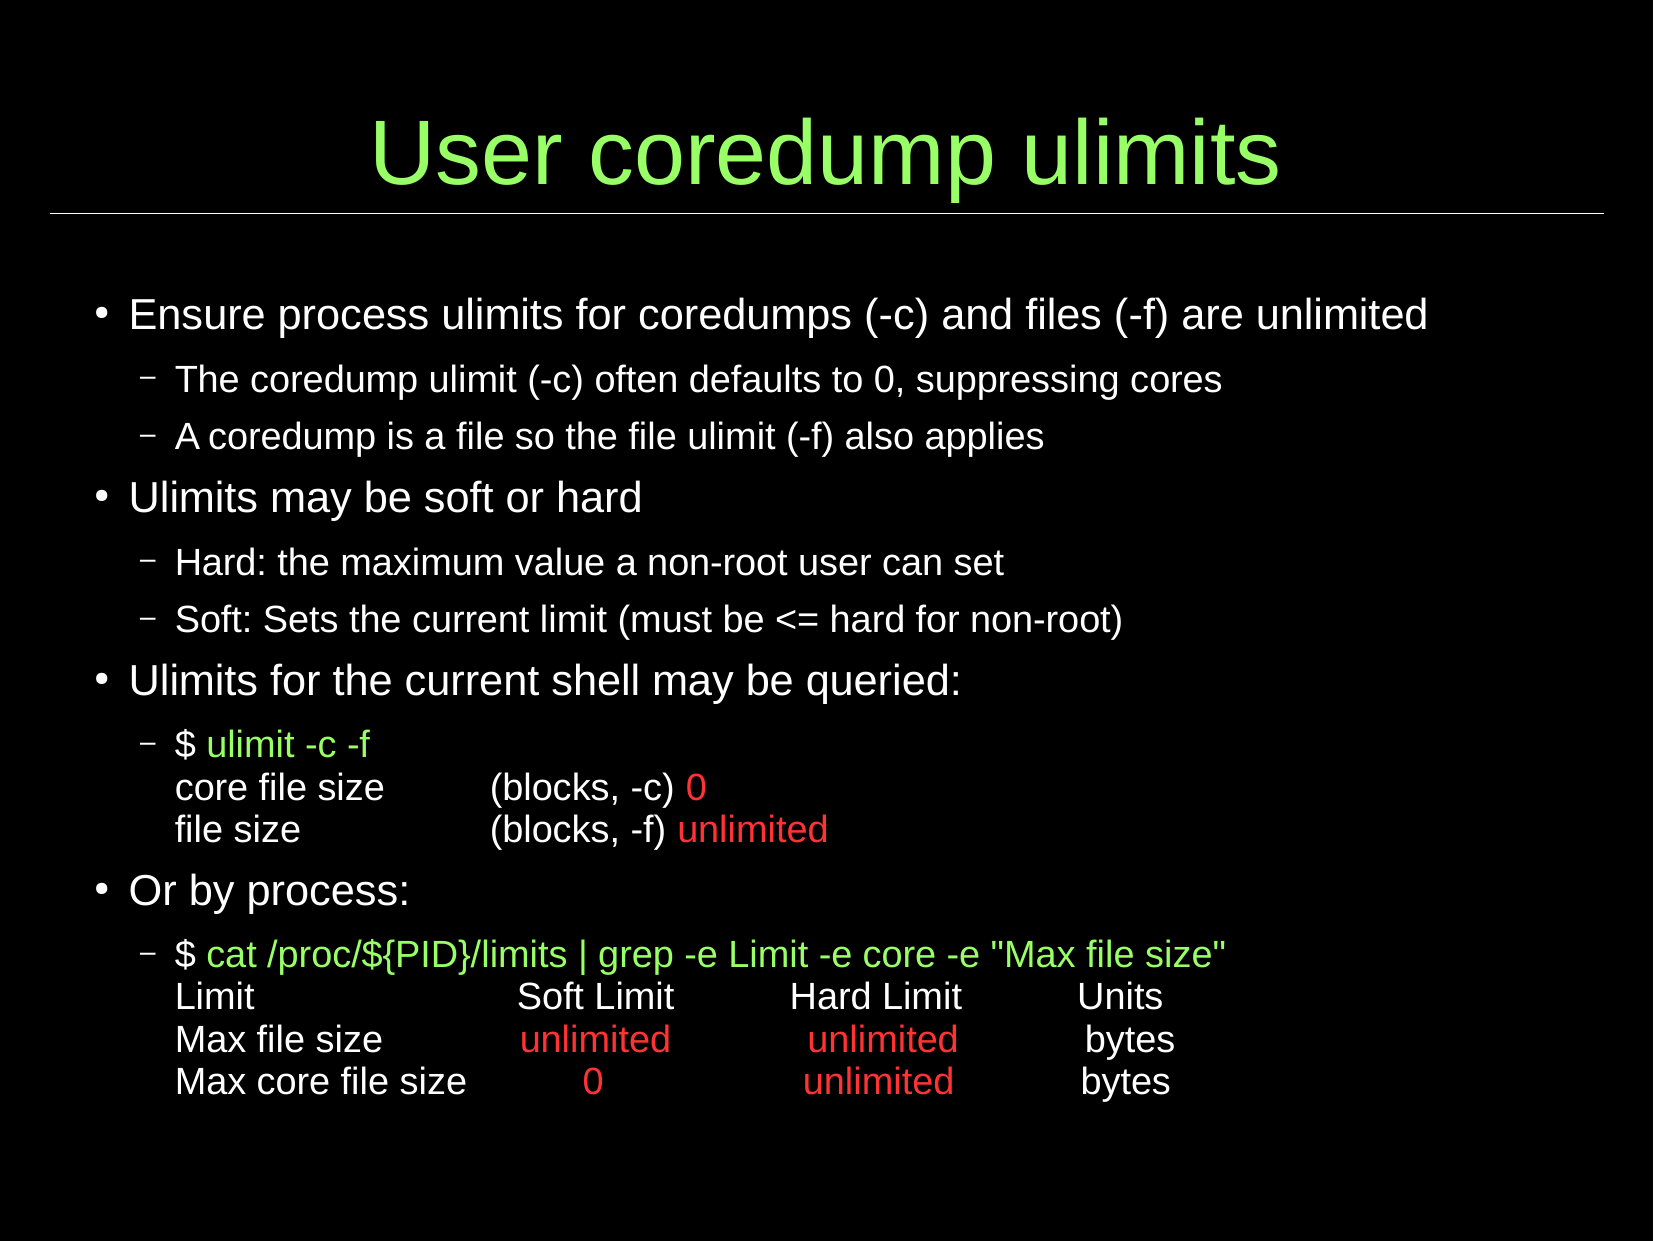

# User coredump ulimits
Ensure process ulimits for coredumps (-c) and files (-f) are unlimited
The coredump ulimit (-c) often defaults to 0, suppressing cores
A coredump is a file so the file ulimit (-f) also applies
Ulimits may be soft or hard
Hard: the maximum value a non-root user can set
Soft: Sets the current limit (must be <= hard for non-root)
Ulimits for the current shell may be queried:
$ ulimit -c -f
core file size (blocks, -c) 0
file size (blocks, -f) unlimited
Or by process:
$ cat /proc/${PID}/limits | grep -e Limit -e core -e "Max file size"
Limit Soft Limit Hard Limit Units
Max file size unlimited unlimited bytes
Max core file size 0 unlimited bytes